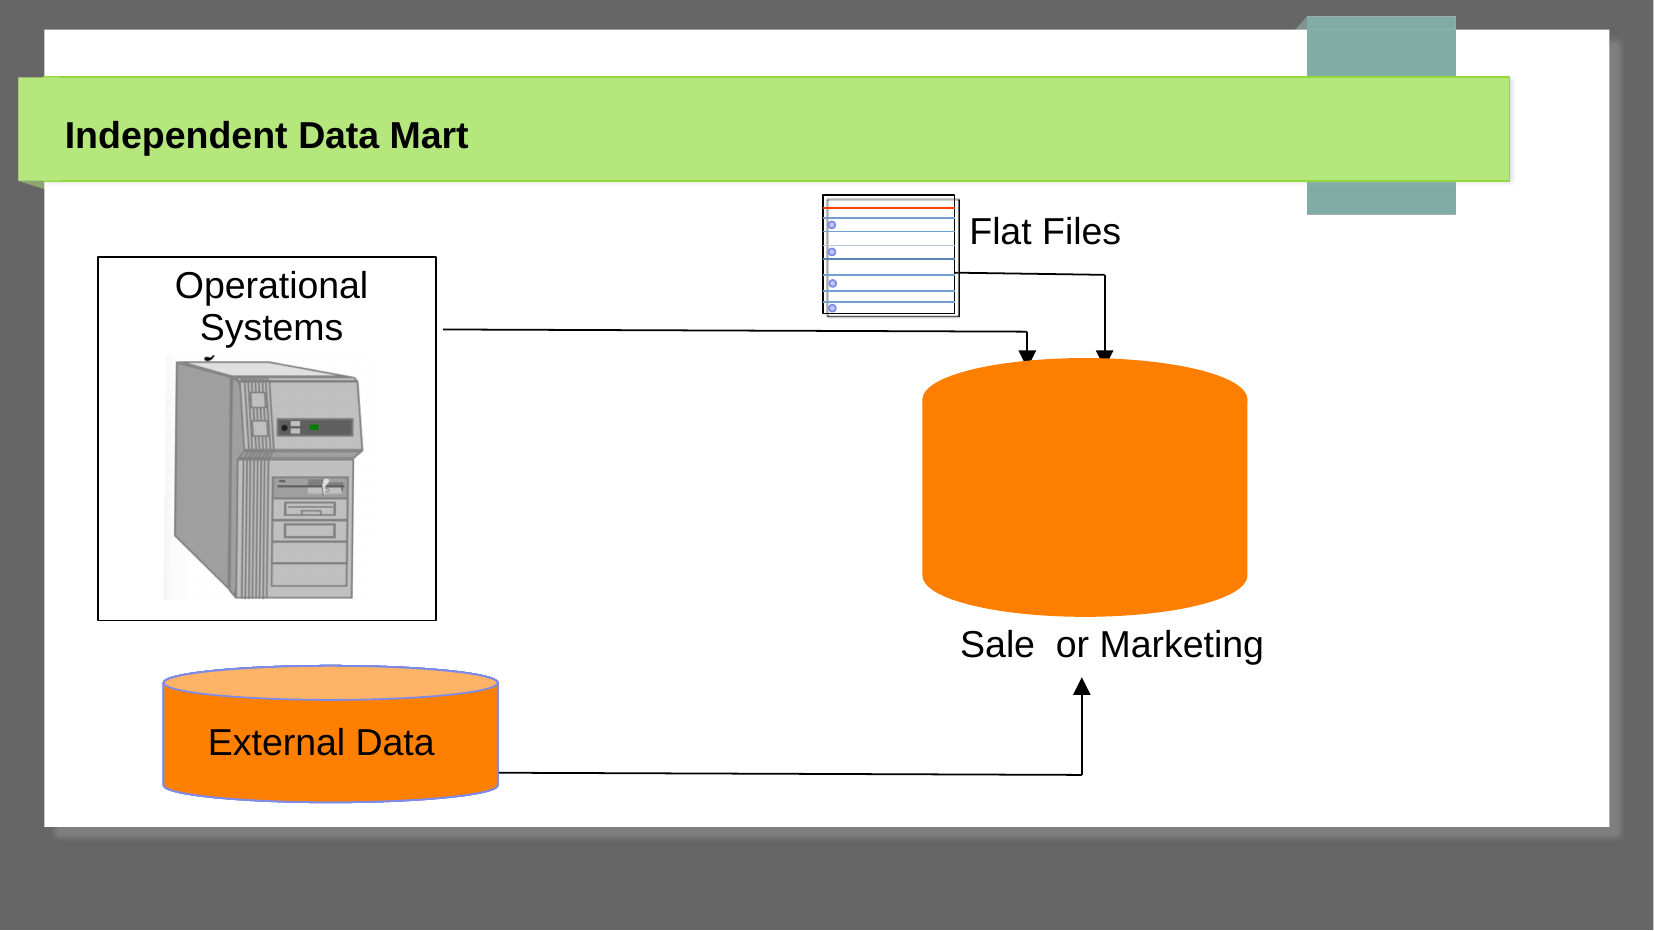

Independent Data Mart
Flat Files
Operational Systems
Sale or Marketing
External Data
External Data